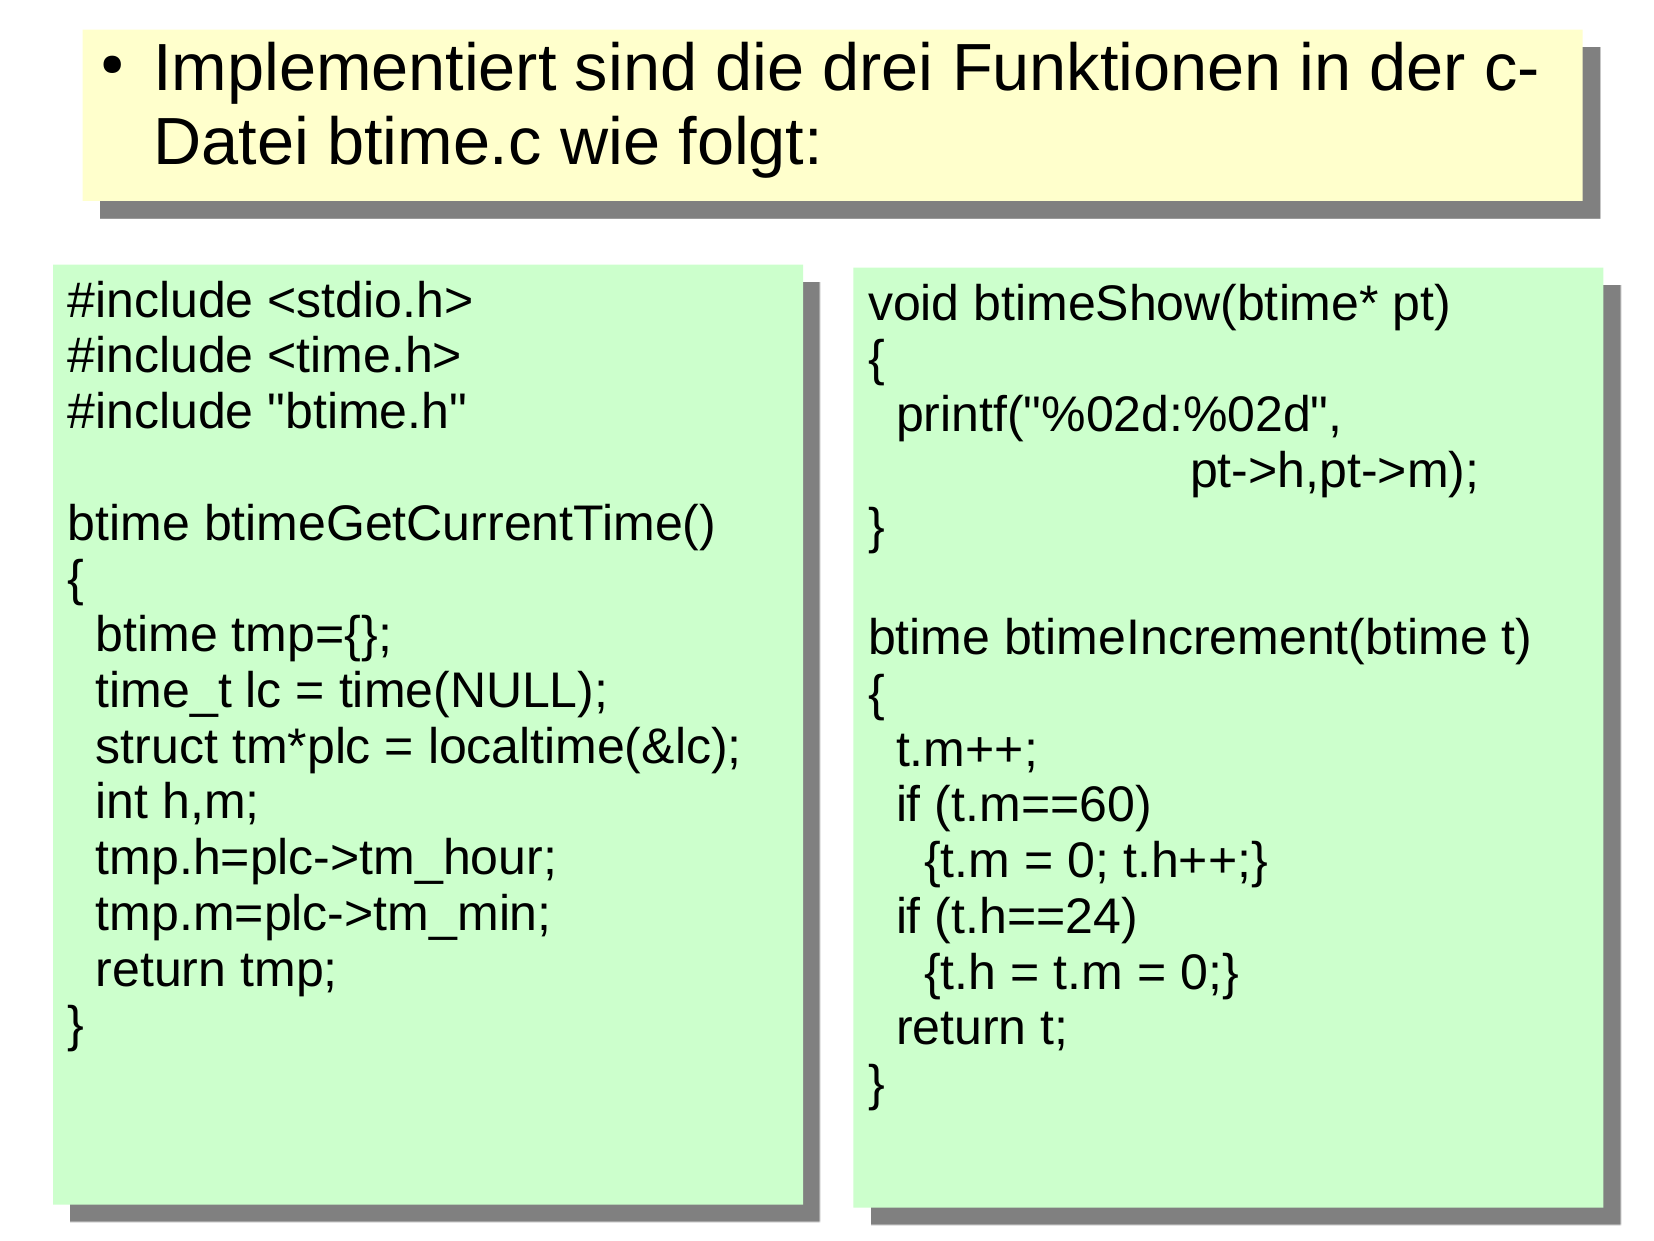

# Implementiert sind die drei Funktionen in der c-Datei btime.c wie folgt:
#include <stdio.h>
#include <time.h>
#include "btime.h"
btime btimeGetCurrentTime()
{
 btime tmp={};
 time_t lc = time(NULL);
 struct tm*plc = localtime(&lc);
 int h,m;
 tmp.h=plc->tm_hour;
 tmp.m=plc->tm_min;
 return tmp;
}
void btimeShow(btime* pt)
{
 printf("%02d:%02d",
 pt->h,pt->m);
}
btime btimeIncrement(btime t)
{
 t.m++;
 if (t.m==60)
 {t.m = 0; t.h++;}
 if (t.h==24)
 {t.h = t.m = 0;}
 return t;
}
6